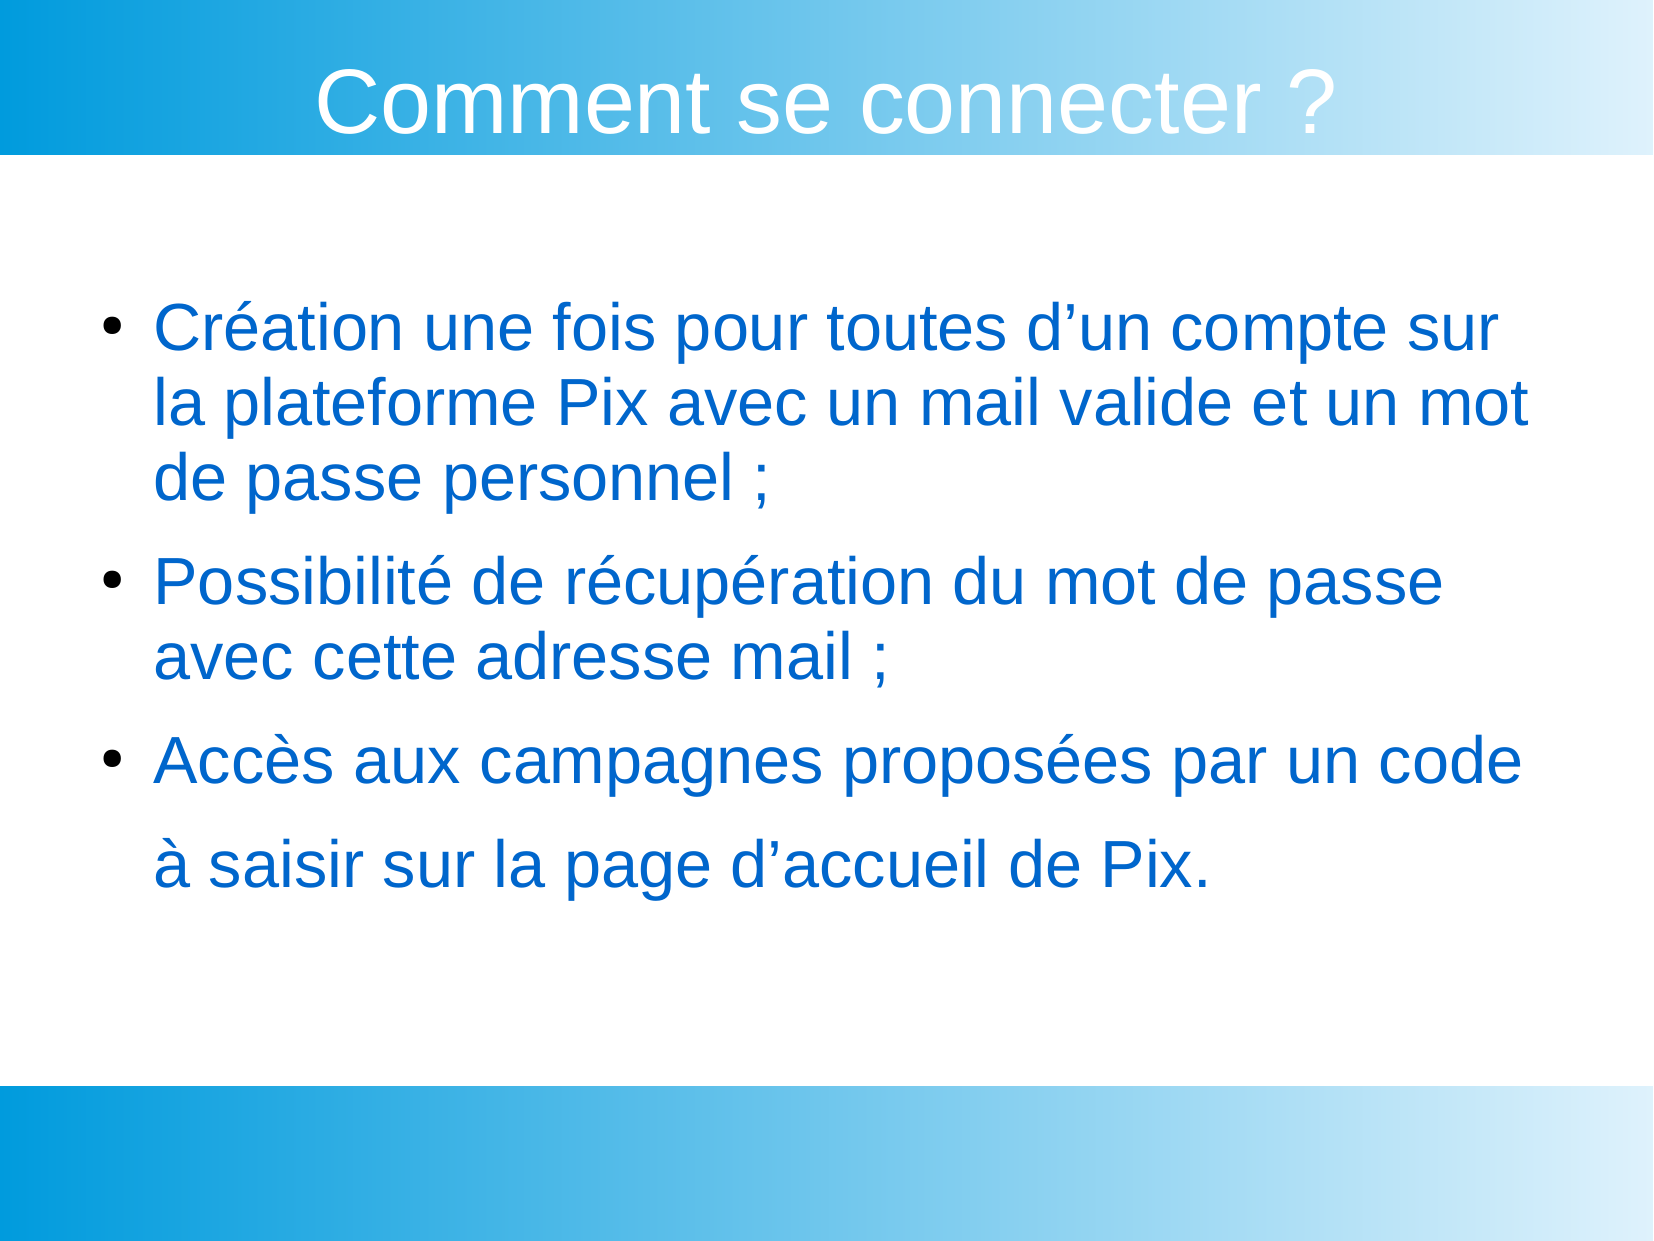

# Comment se connecter ?
Création une fois pour toutes d’un compte sur la plateforme Pix avec un mail valide et un mot de passe personnel ;
Possibilité de récupération du mot de passe avec cette adresse mail ;
Accès aux campagnes proposées par un code
à saisir sur la page d’accueil de Pix.